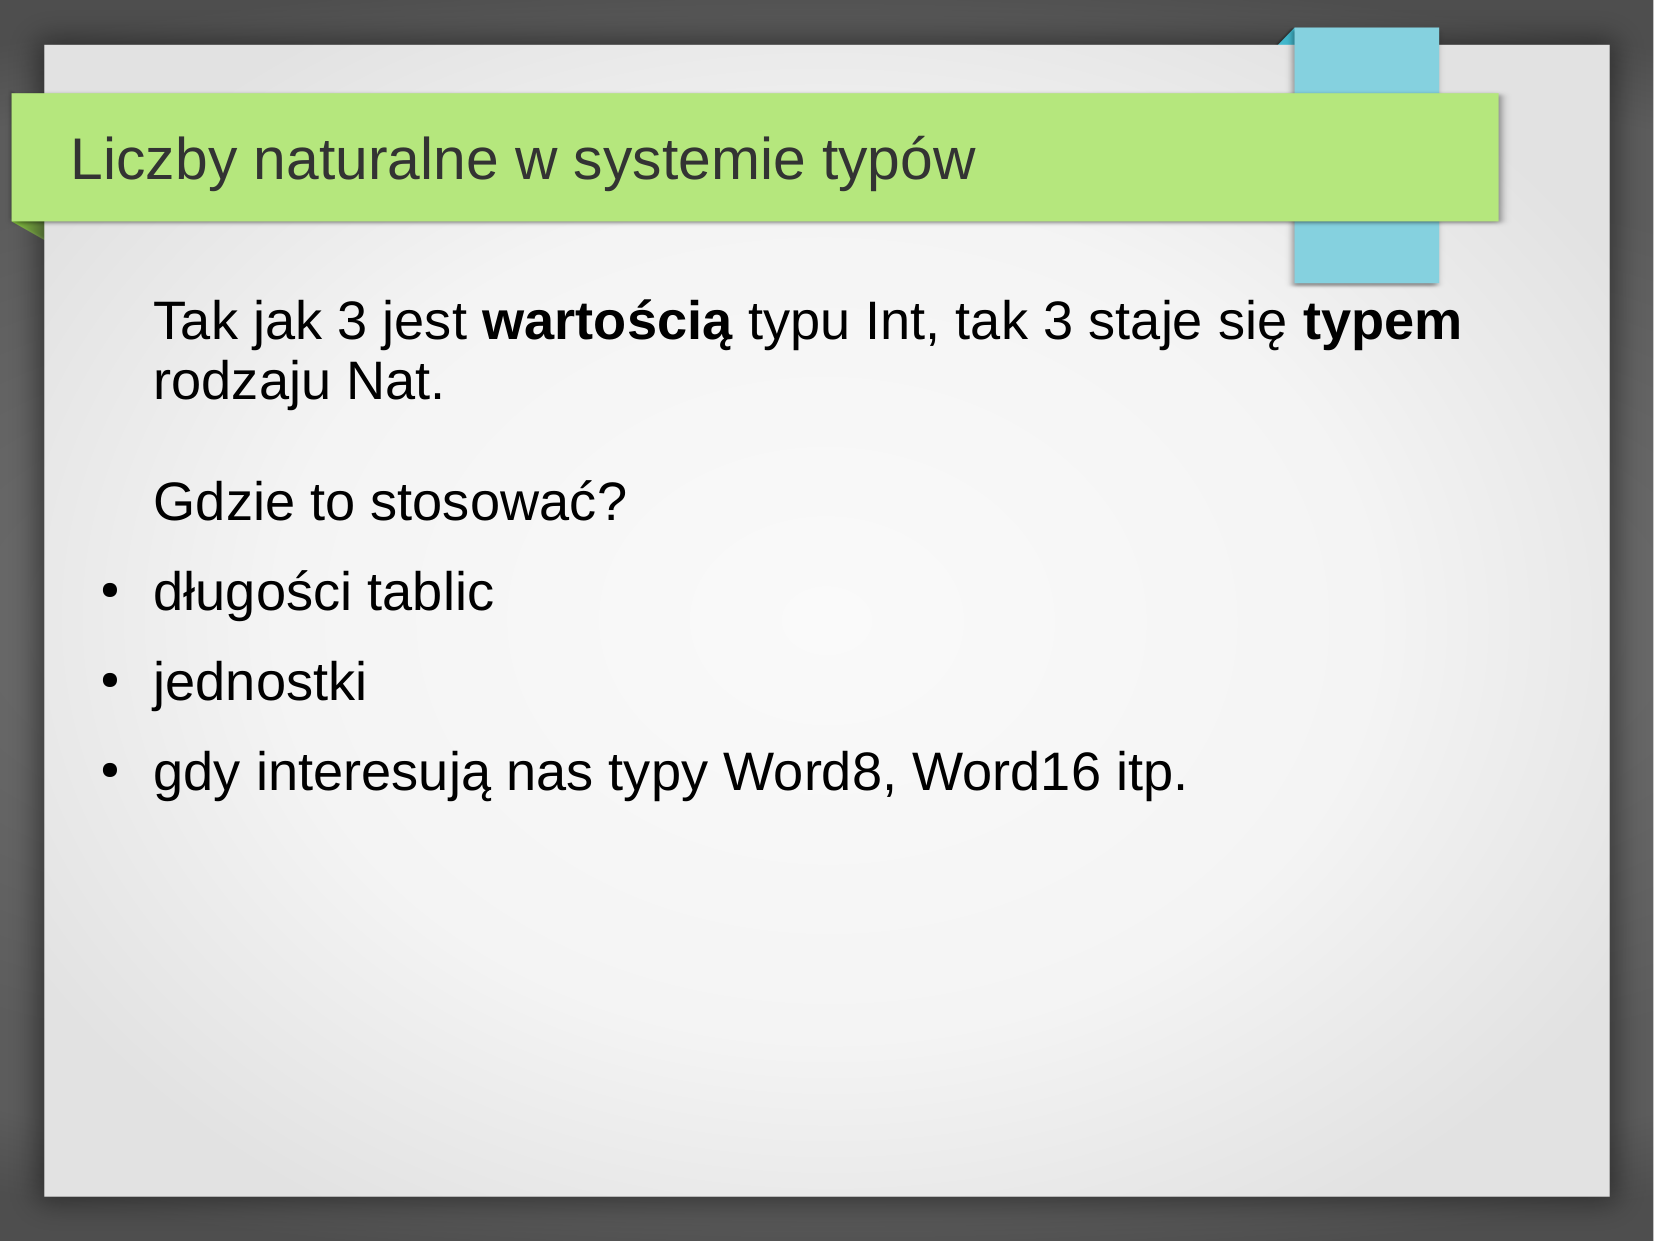

# Liczby naturalne w systemie typów
Tak jak 3 jest wartością typu Int, tak 3 staje się typem rodzaju Nat.
Gdzie to stosować?
długości tablic
jednostki
gdy interesują nas typy Word8, Word16 itp.